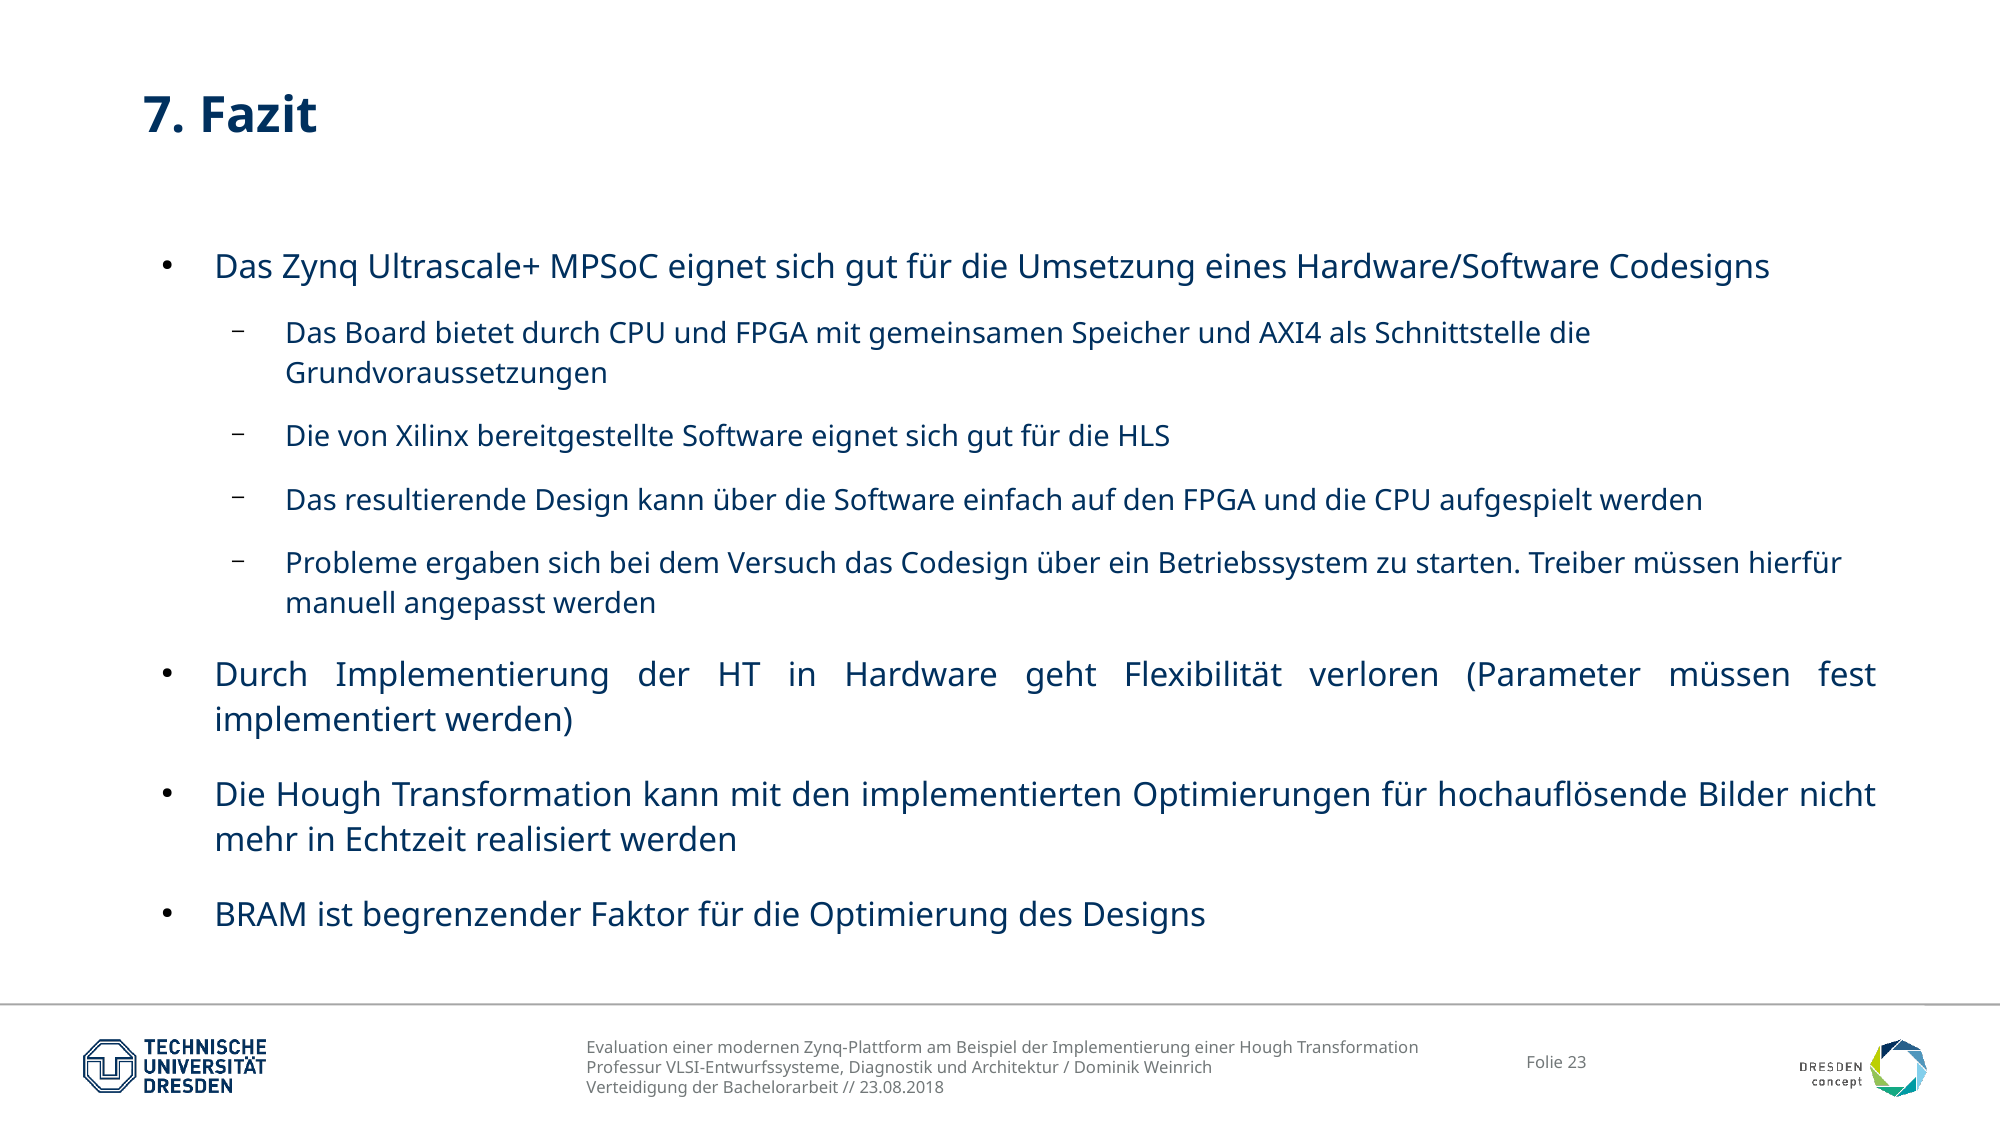

# 7. Fazit
Das Zynq Ultrascale+ MPSoC eignet sich gut für die Umsetzung eines Hardware/Software Codesigns
Das Board bietet durch CPU und FPGA mit gemeinsamen Speicher und AXI4 als Schnittstelle die Grundvoraussetzungen
Die von Xilinx bereitgestellte Software eignet sich gut für die HLS
Das resultierende Design kann über die Software einfach auf den FPGA und die CPU aufgespielt werden
Probleme ergaben sich bei dem Versuch das Codesign über ein Betriebssystem zu starten. Treiber müssen hierfür manuell angepasst werden
Durch Implementierung der HT in Hardware geht Flexibilität verloren (Parameter müssen fest implementiert werden)
Die Hough Transformation kann mit den implementierten Optimierungen für hochauflösende Bilder nicht mehr in Echtzeit realisiert werden
BRAM ist begrenzender Faktor für die Optimierung des Designs